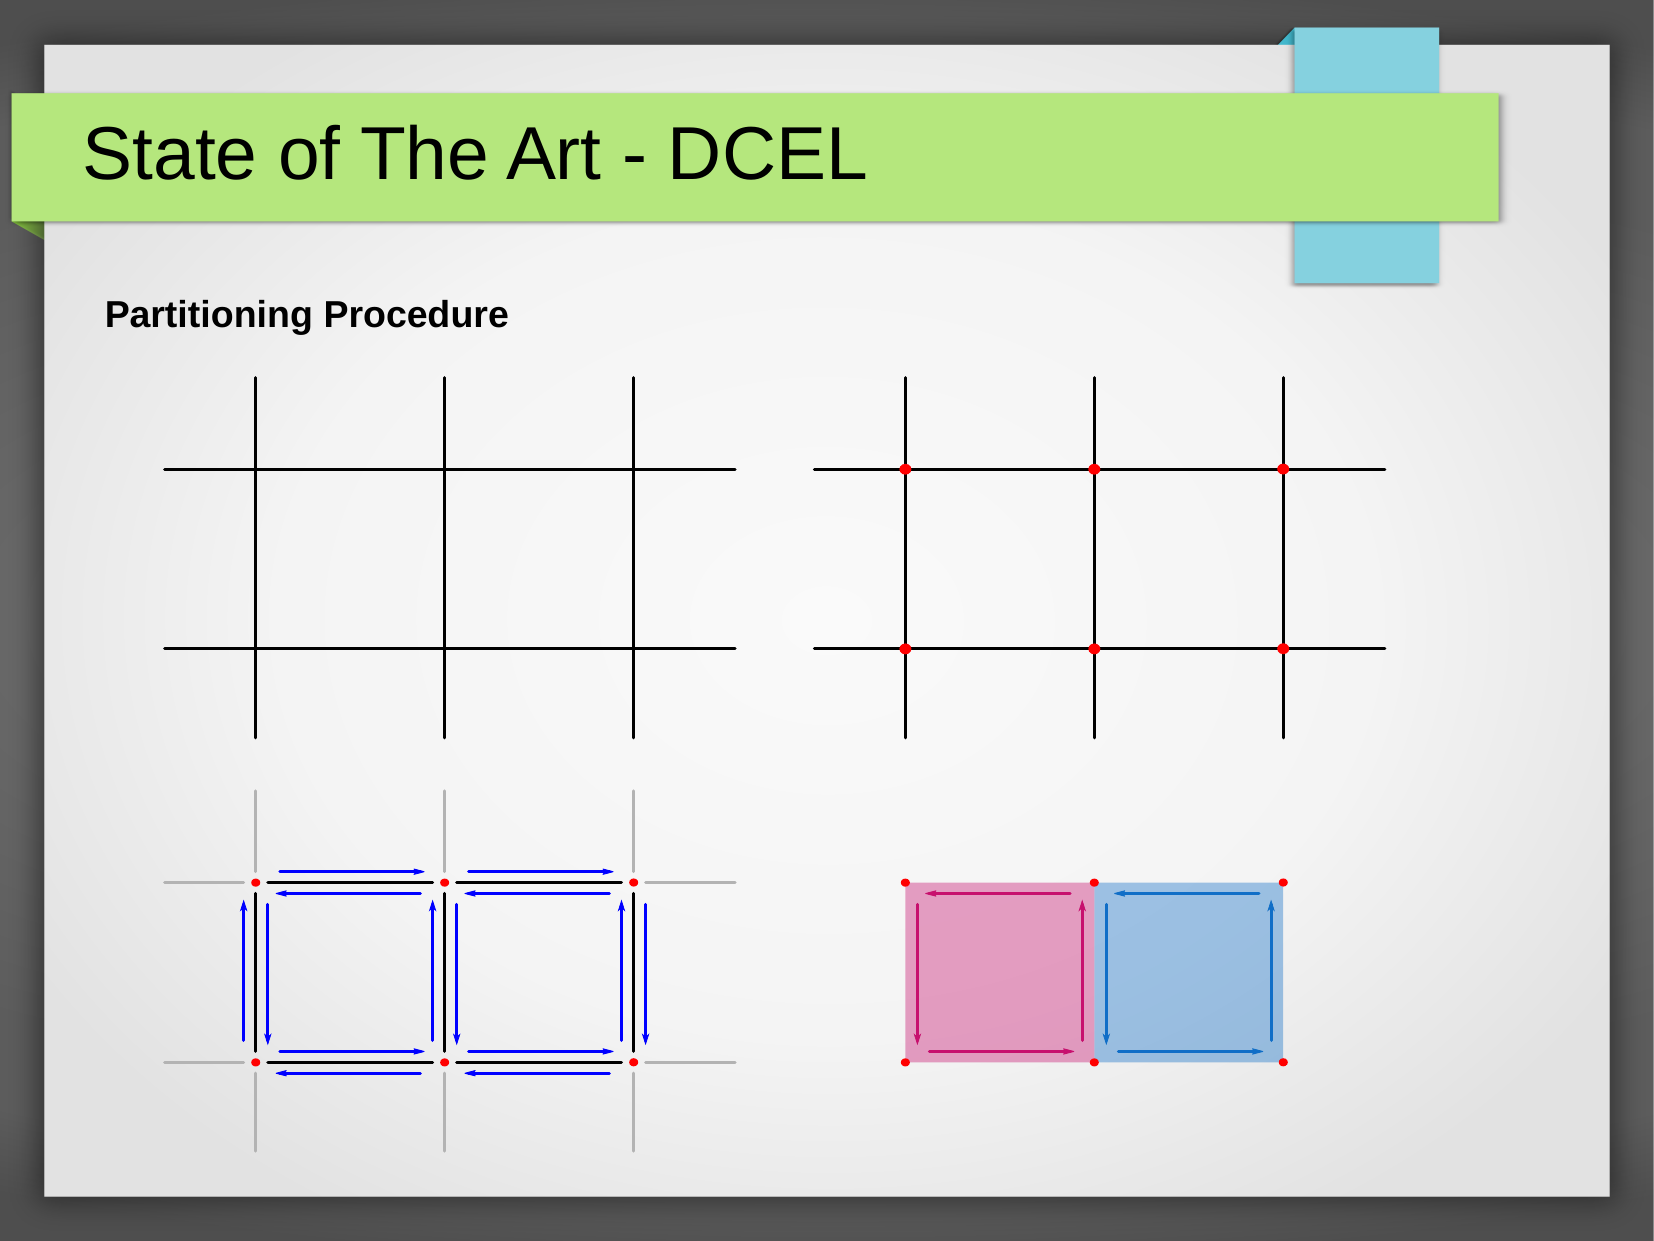

# State of The Art - DCEL
Partitioning Procedure